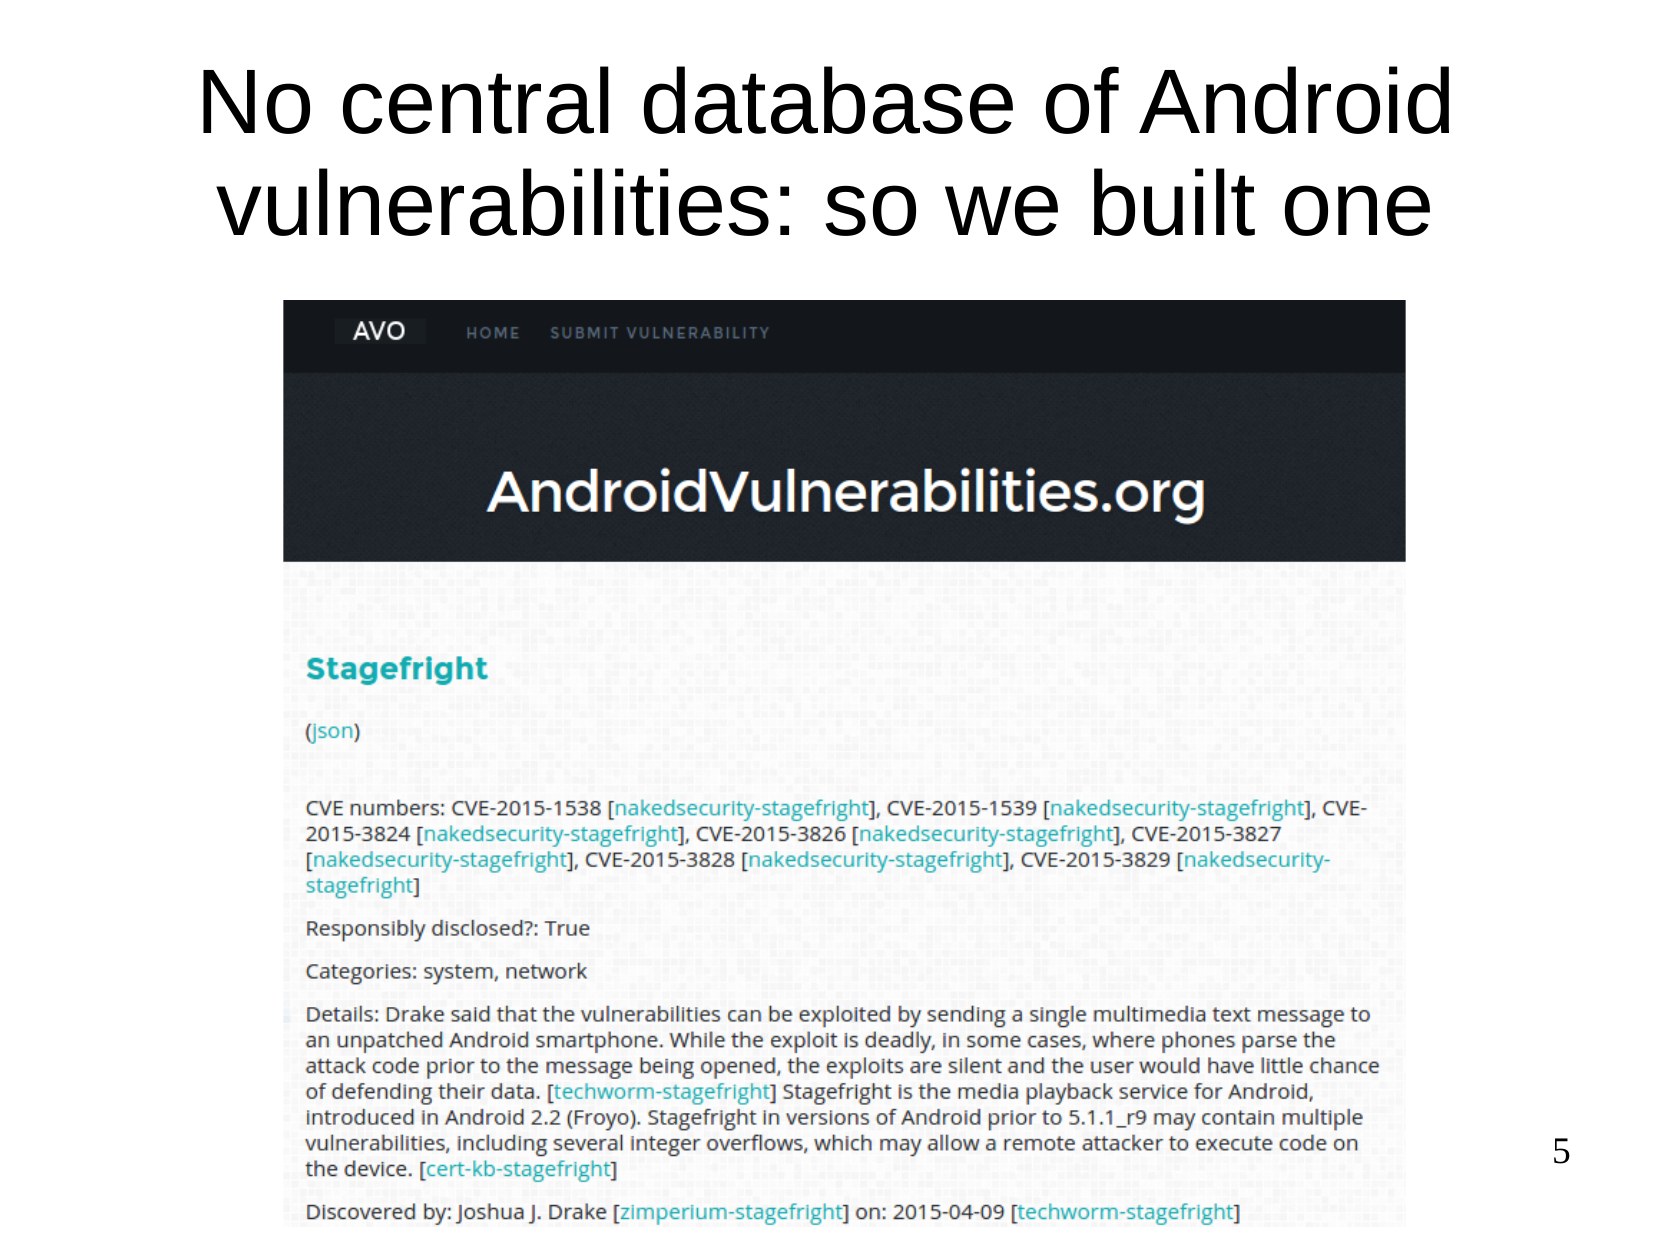

# No central database of Android vulnerabilities: so we built one
5